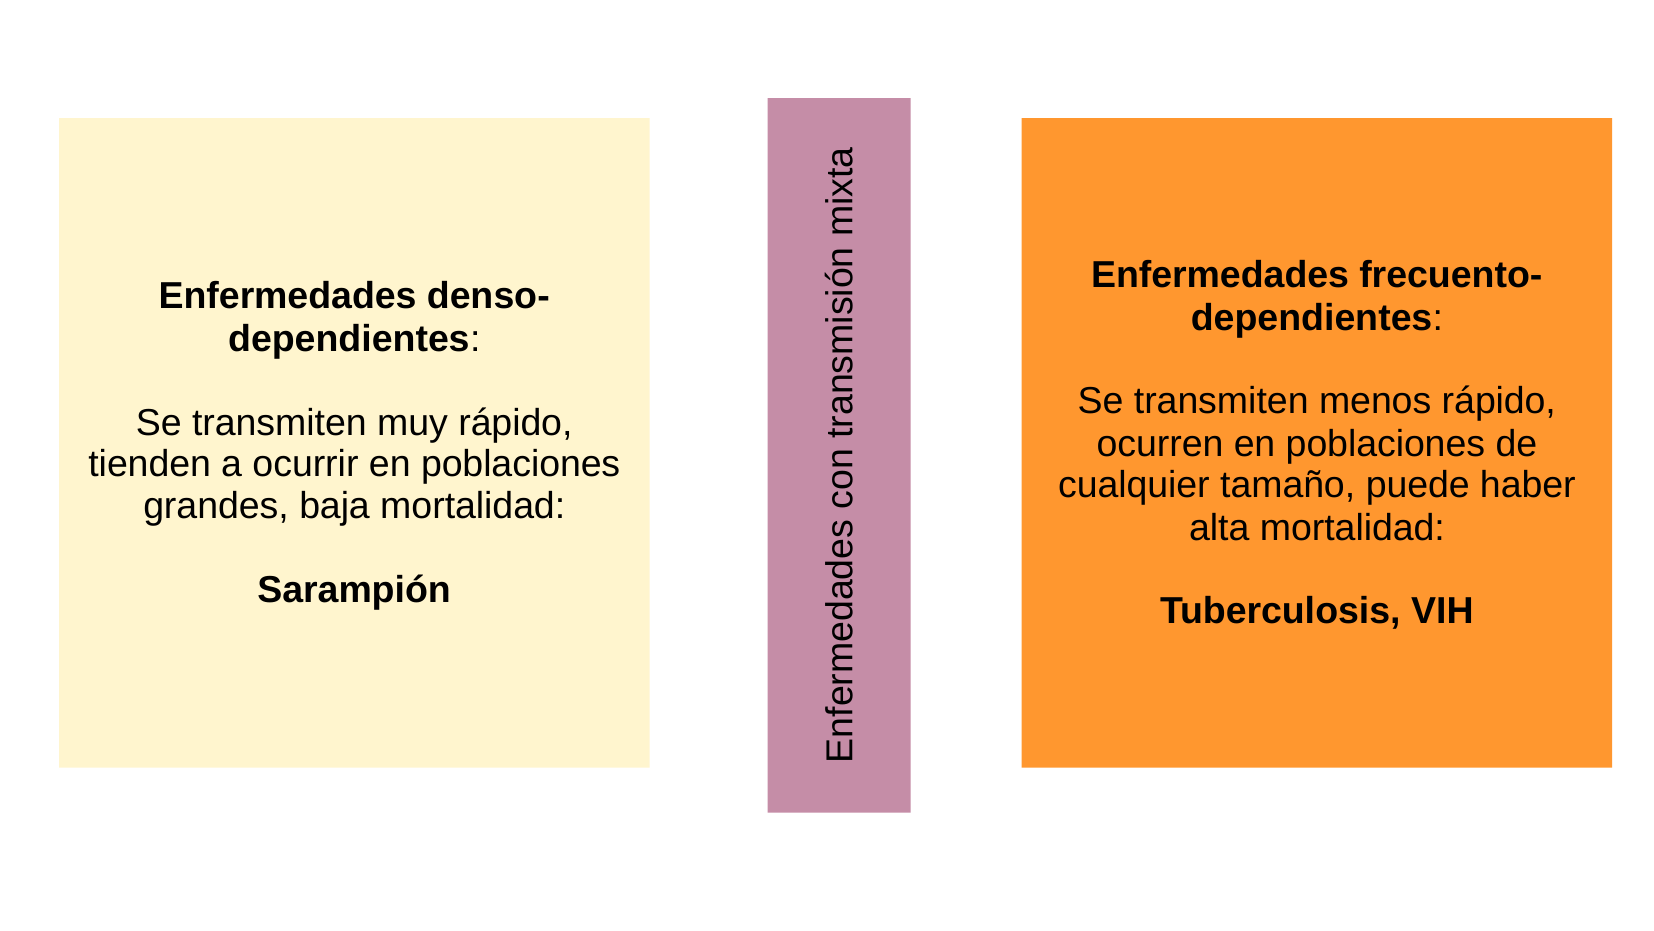

Enfermedades denso-dependientes:
Se transmiten muy rápido, tienden a ocurrir en poblaciones grandes, baja mortalidad:
Sarampión
Enfermedades frecuento-dependientes:
Se transmiten menos rápido, ocurren en poblaciones de cualquier tamaño, puede haber alta mortalidad:
Tuberculosis, VIH
Enfermedades con transmisión mixta